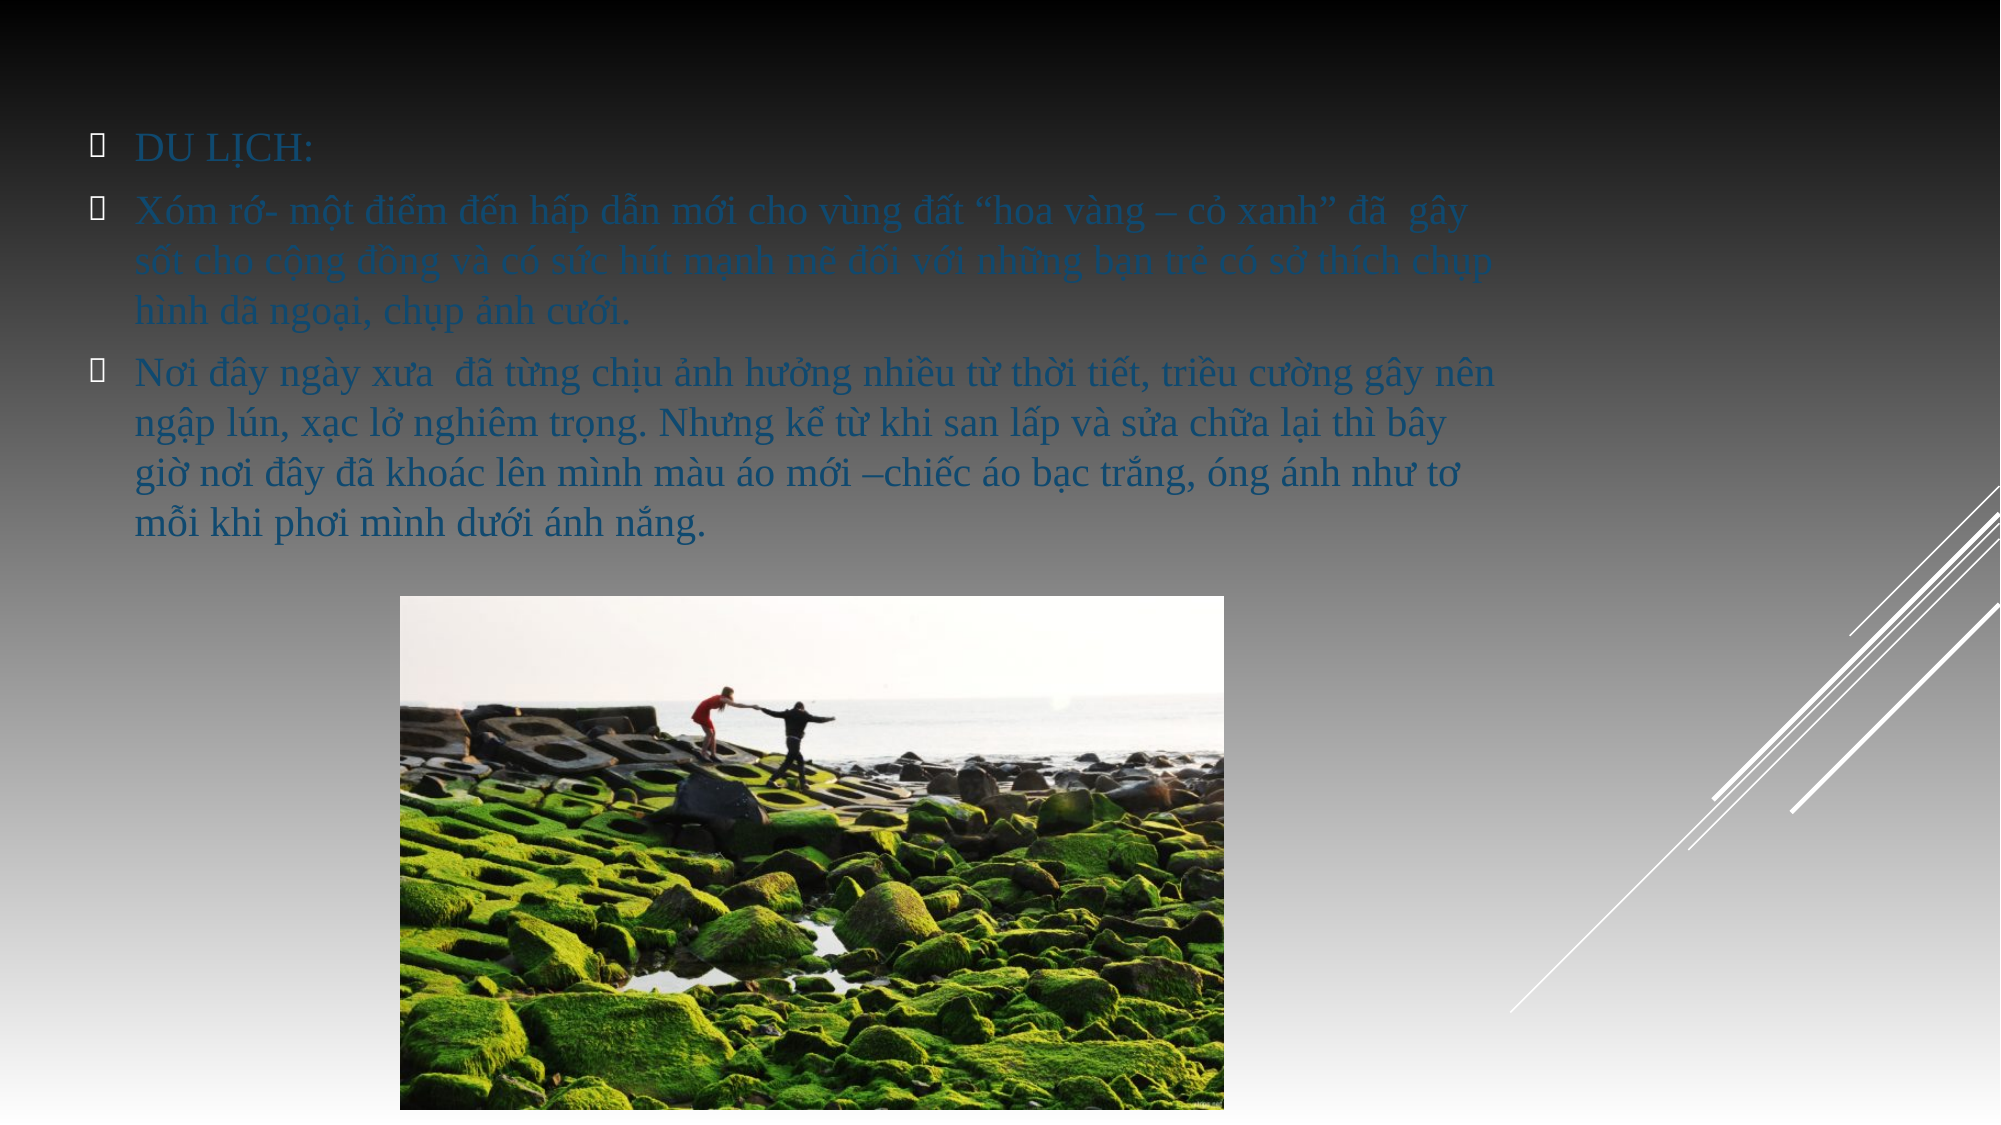

DU LỊCH:
Xóm rớ- một điểm đến hấp dẫn mới cho vùng đất “hoa vàng – cỏ xanh” đã  gây sốt cho cộng đồng và có sức hút mạnh mẽ đối với những bạn trẻ có sở thích chụp hình dã ngoại, chụp ảnh cưới.
Nơi đây ngày xưa  đã từng chịu ảnh hưởng nhiều từ thời tiết, triều cường gây nên ngập lún, xạc lở nghiêm trọng. Nhưng kể từ khi san lấp và sửa chữa lại thì bây giờ nơi đây đã khoác lên mình màu áo mới –chiếc áo bạc trắng, óng ánh như tơ mỗi khi phơi mình dưới ánh nắng.
#